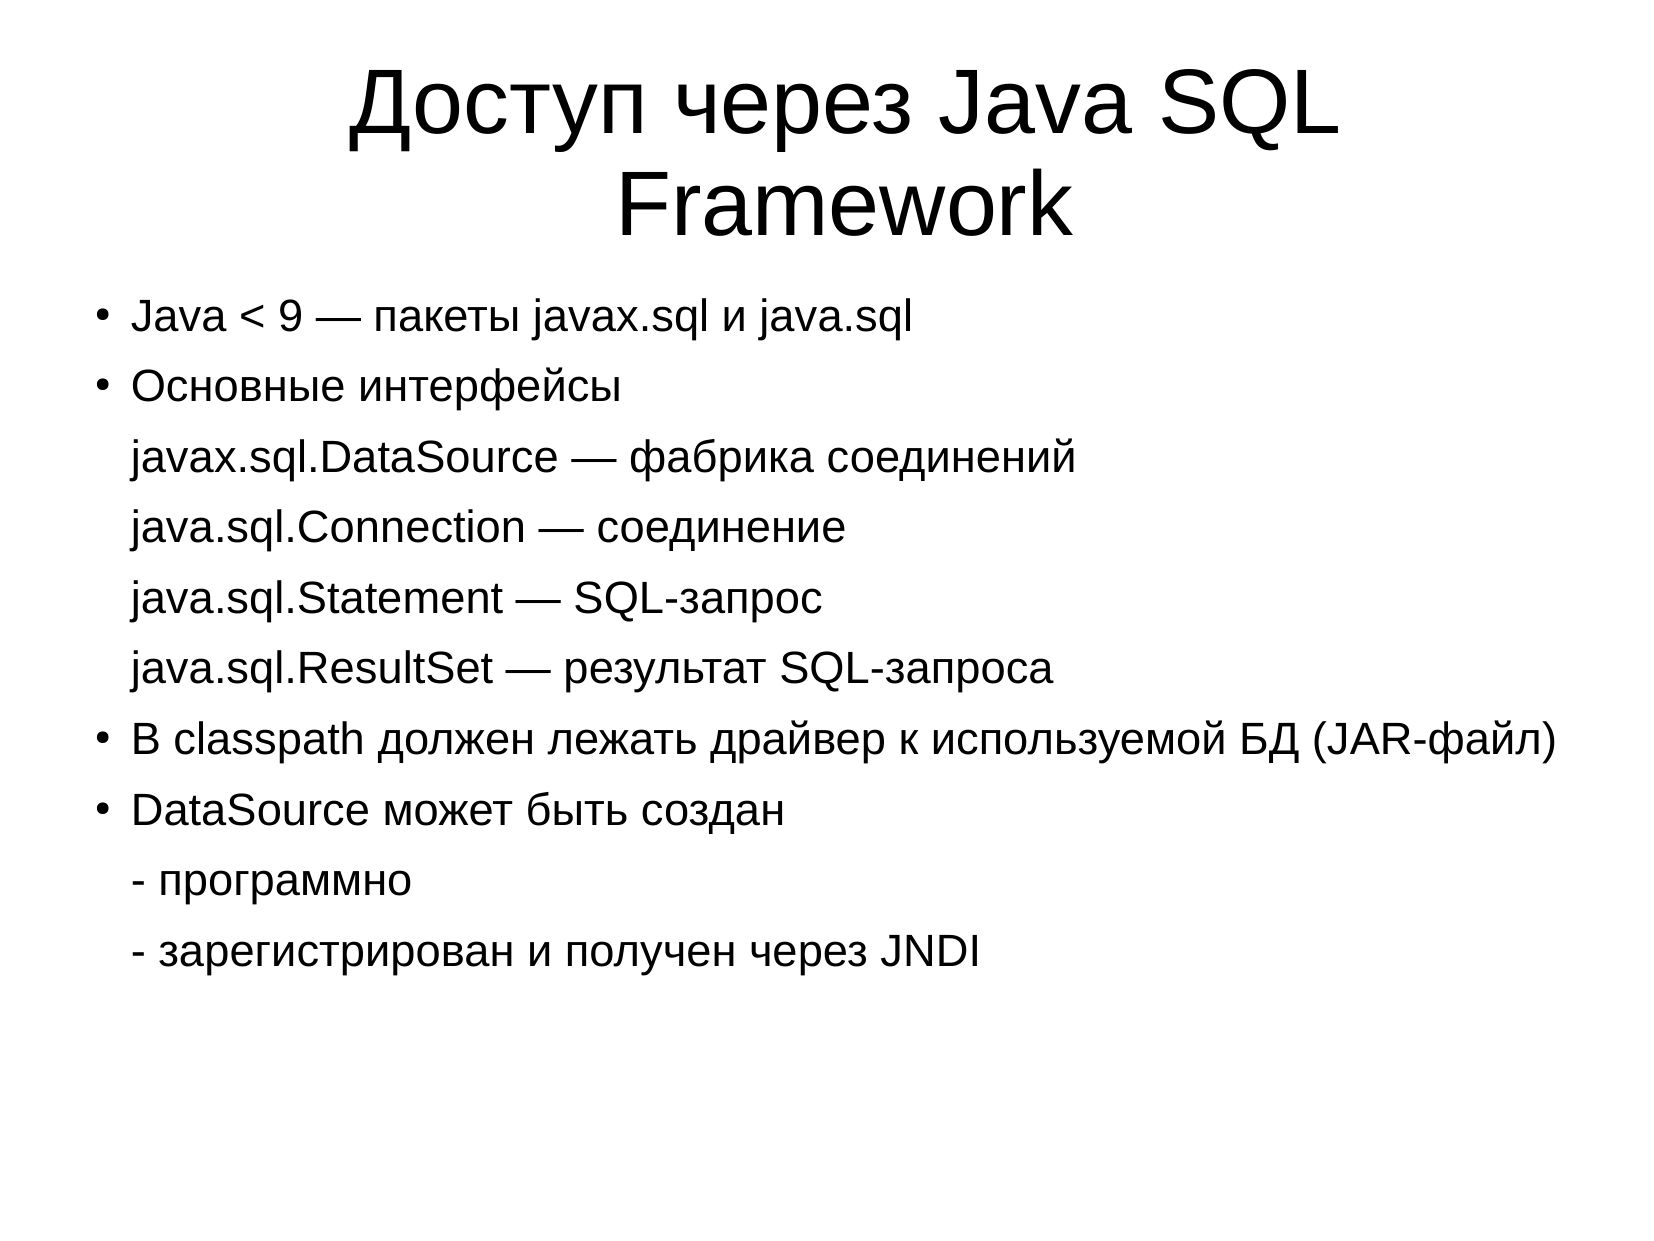

# Доступ через Java SQL Framework
Java < 9 — пакеты javax.sql и java.sql
Основные интерфейсы
javax.sql.DataSource — фабрика соединений
java.sql.Connection — соединение
java.sql.Statement — SQL-запрос
java.sql.ResultSet — результат SQL-запроса
В classpath должен лежать драйвер к используемой БД (JAR-файл)
DataSource может быть создан
- программно
- зарегистрирован и получен через JNDI